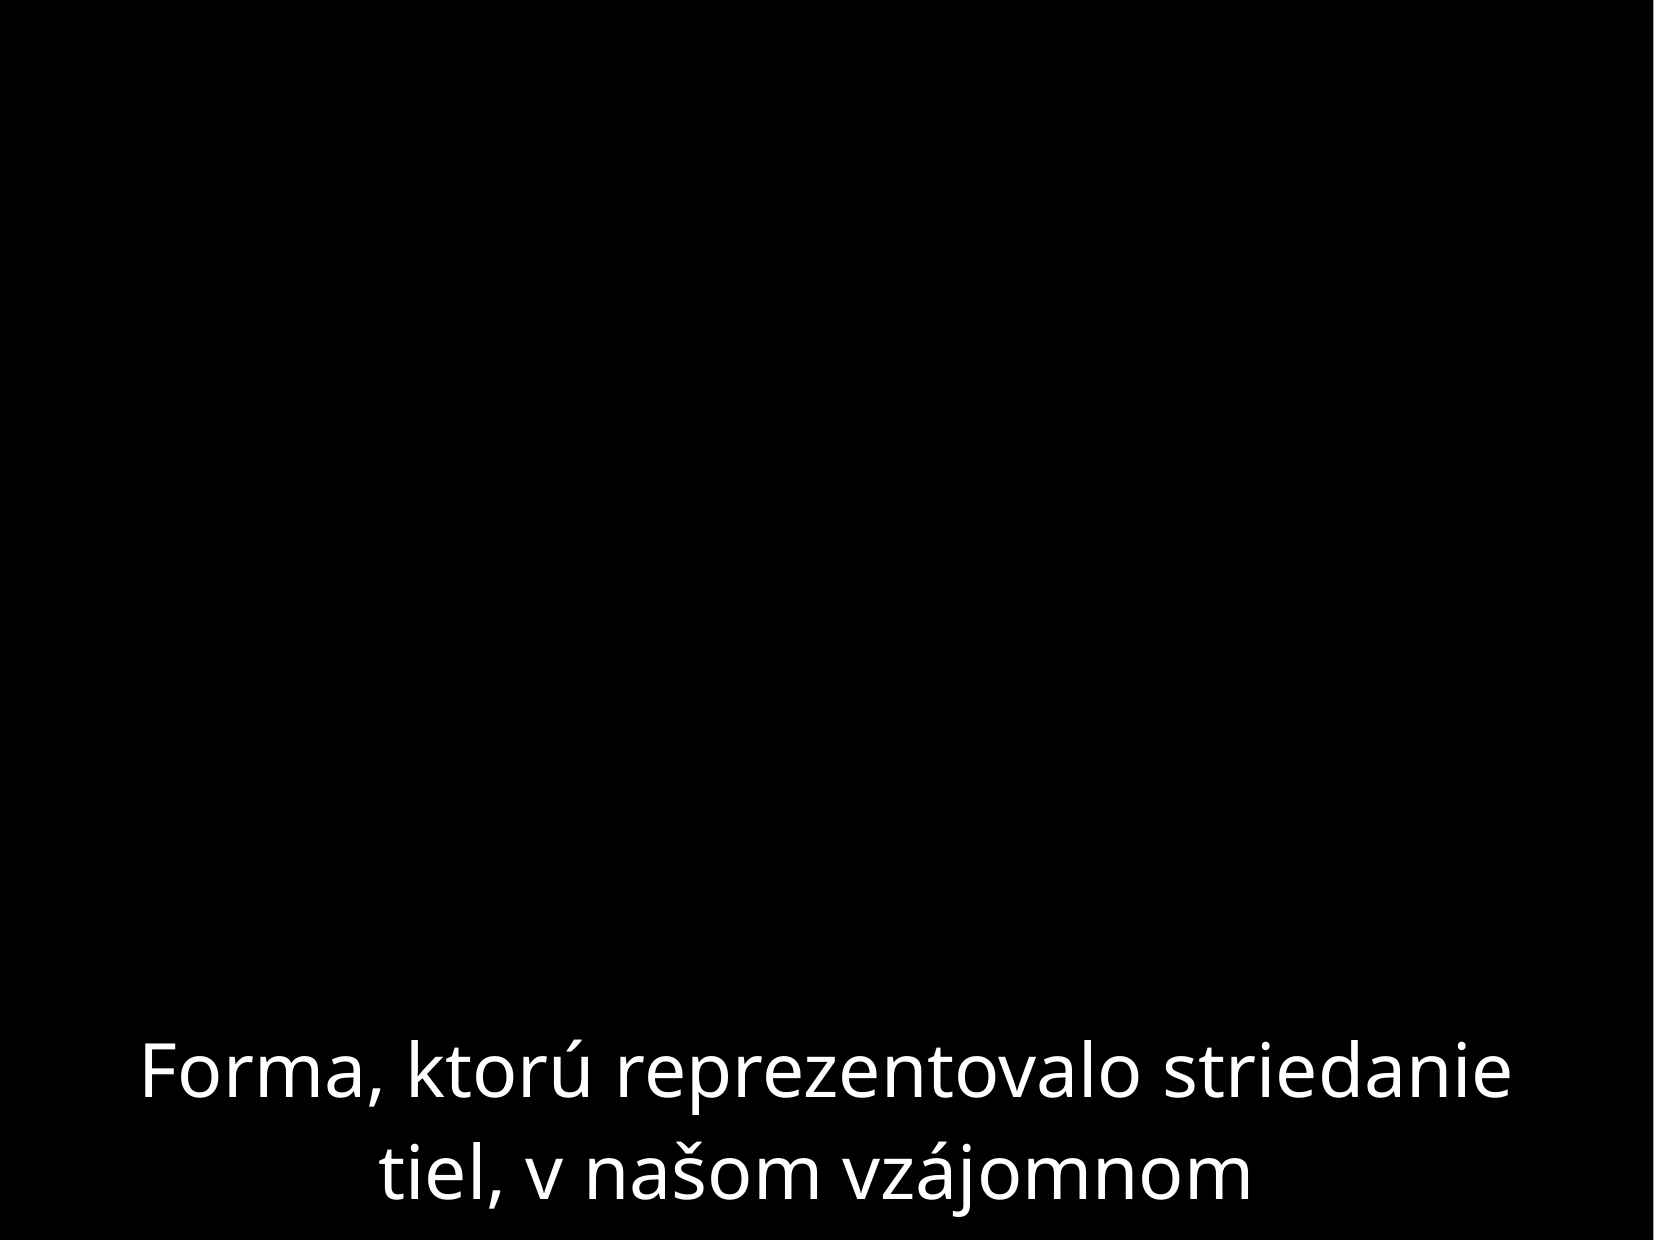

# Forma, ktorú reprezentovalo striedanie tiel, v našom vzájomnom